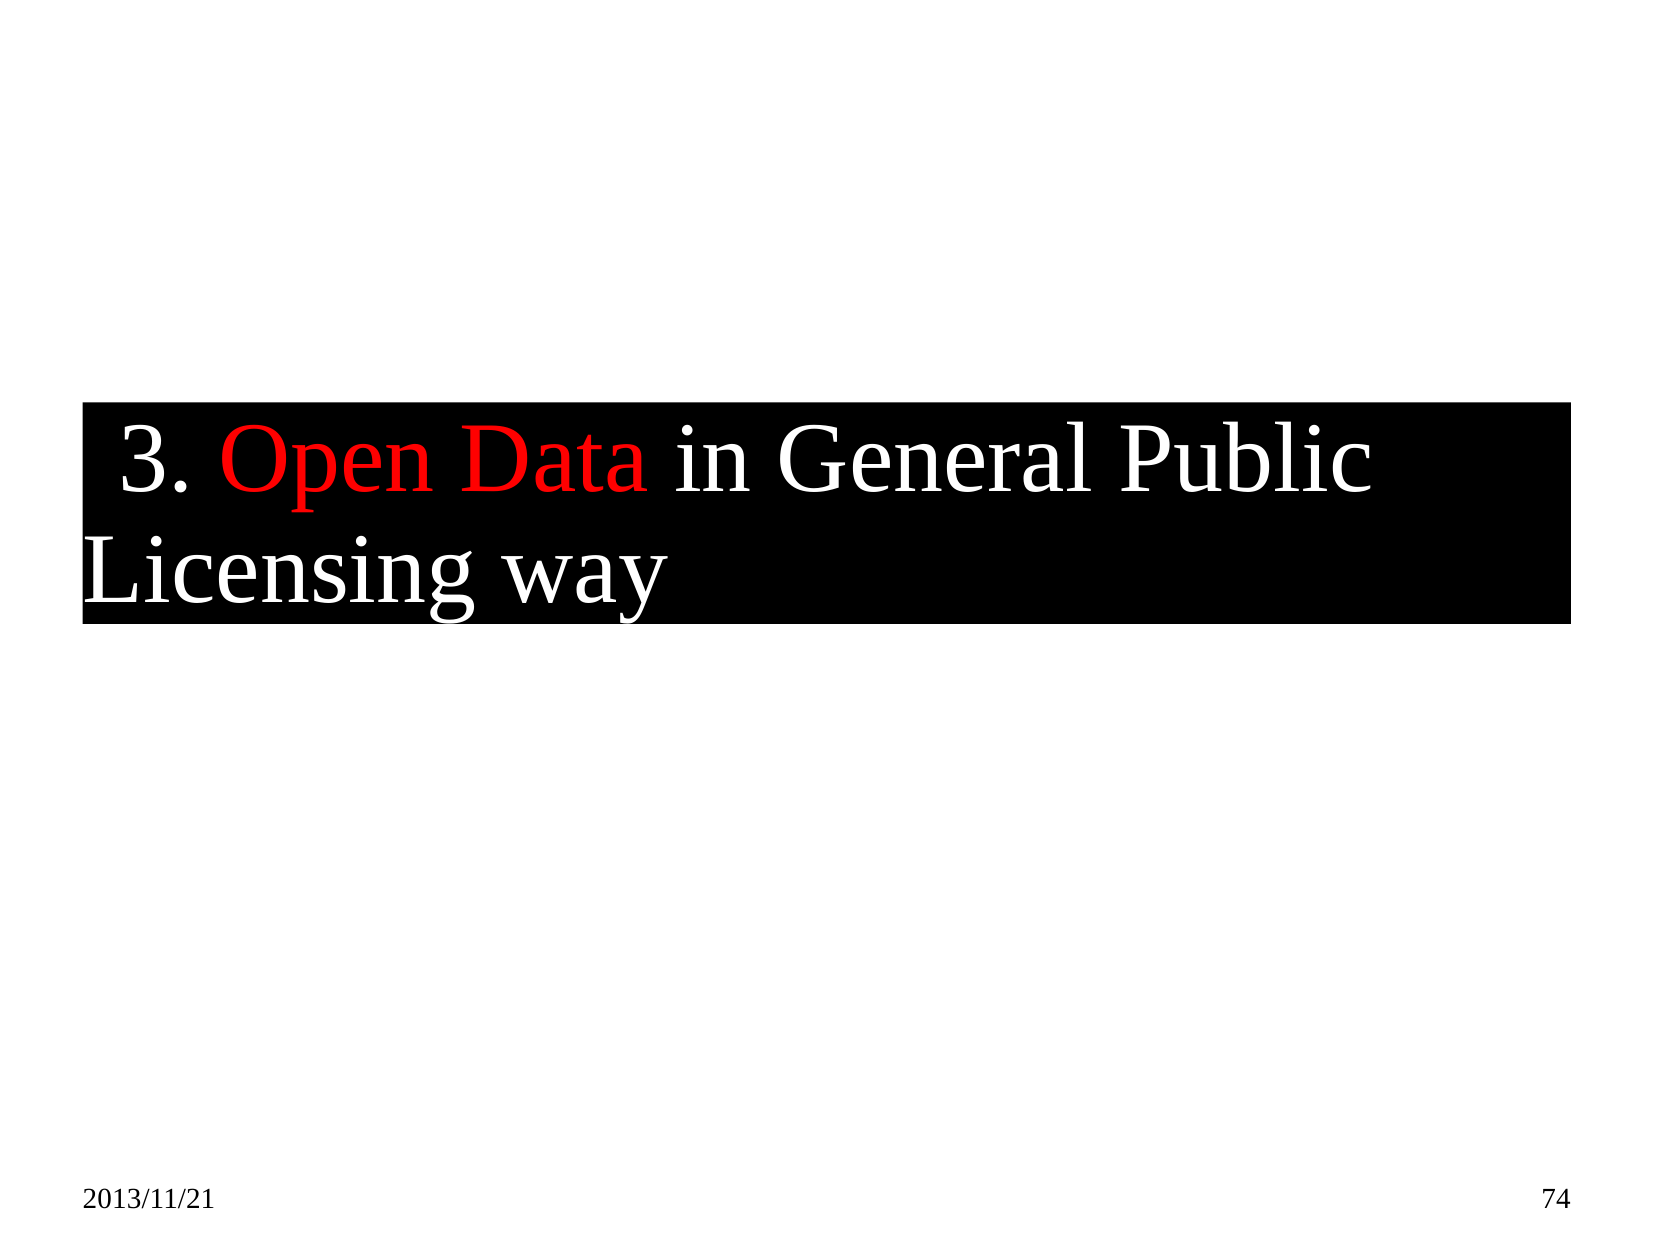

# 3. Open Data in General Public Licensing way
2013/11/21
74